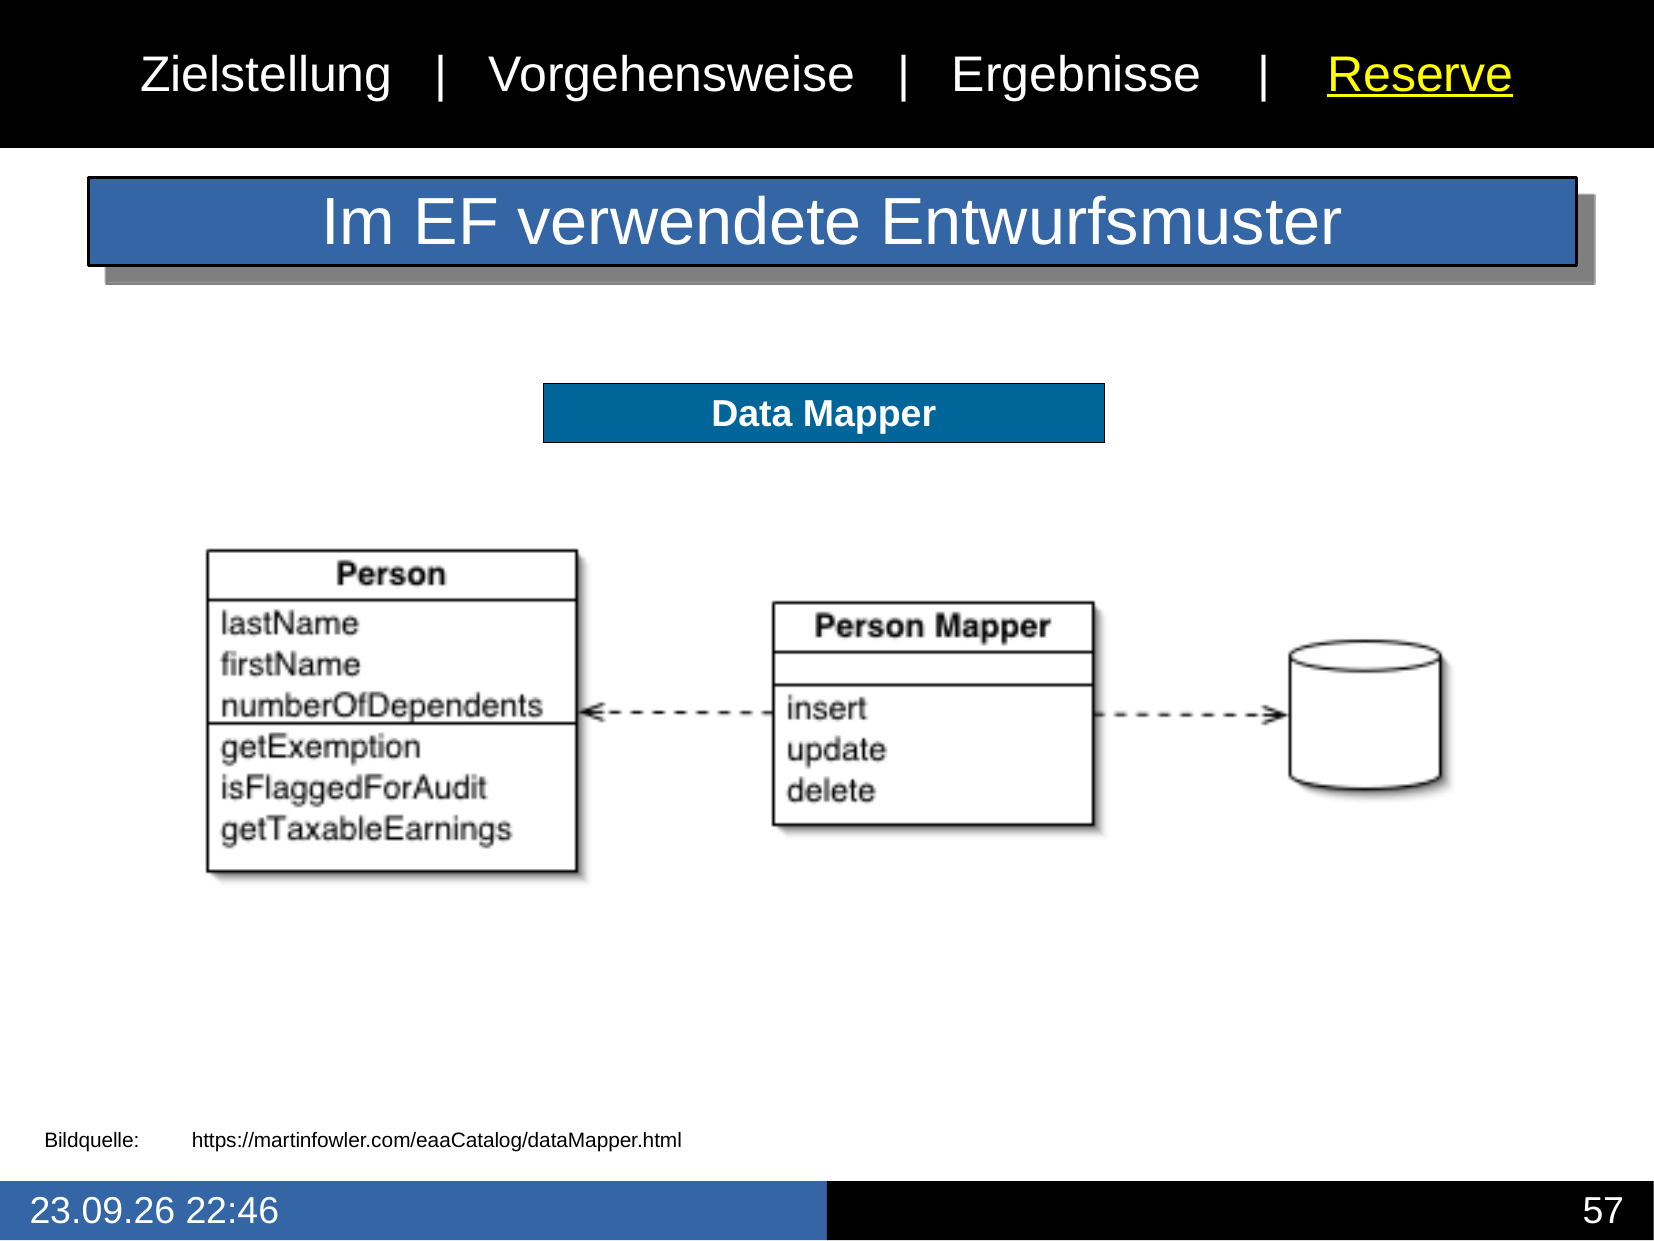

Zielstellung | Vorgehensweise | Ergebnisse | Reserve
# Im EF verwendete Entwurfsmuster
Data Mapper
Bildquelle: 	https://martinfowler.com/eaaCatalog/dataMapper.html
57